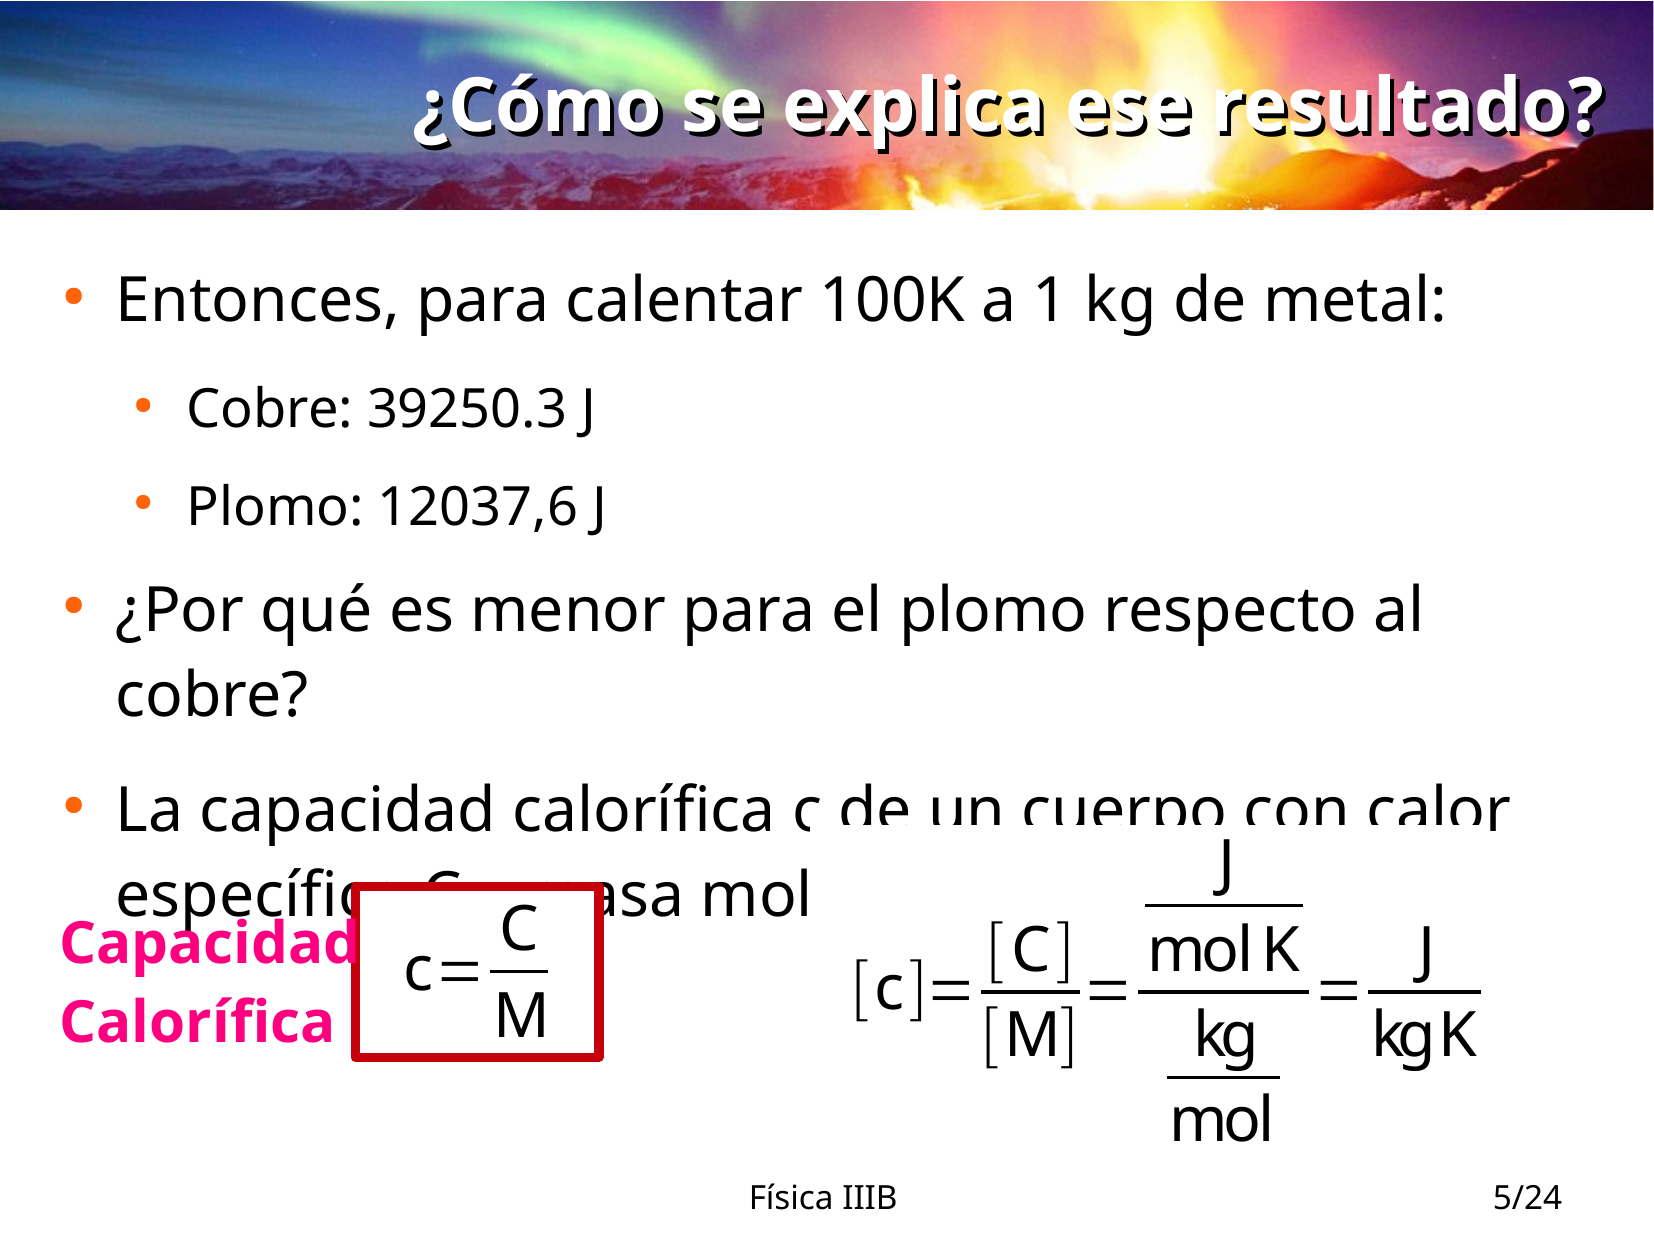

# ¿Cómo se explica ese resultado?
Entonces, para calentar 100K a 1 kg de metal:
Cobre: 39250.3 J
Plomo: 12037,6 J
¿Por qué es menor para el plomo respecto al cobre?
La capacidad calorífica c de un cuerpo con calor específico C y masa molar M es entonces:
Capacidad
Calorífica
Física IIIB
5